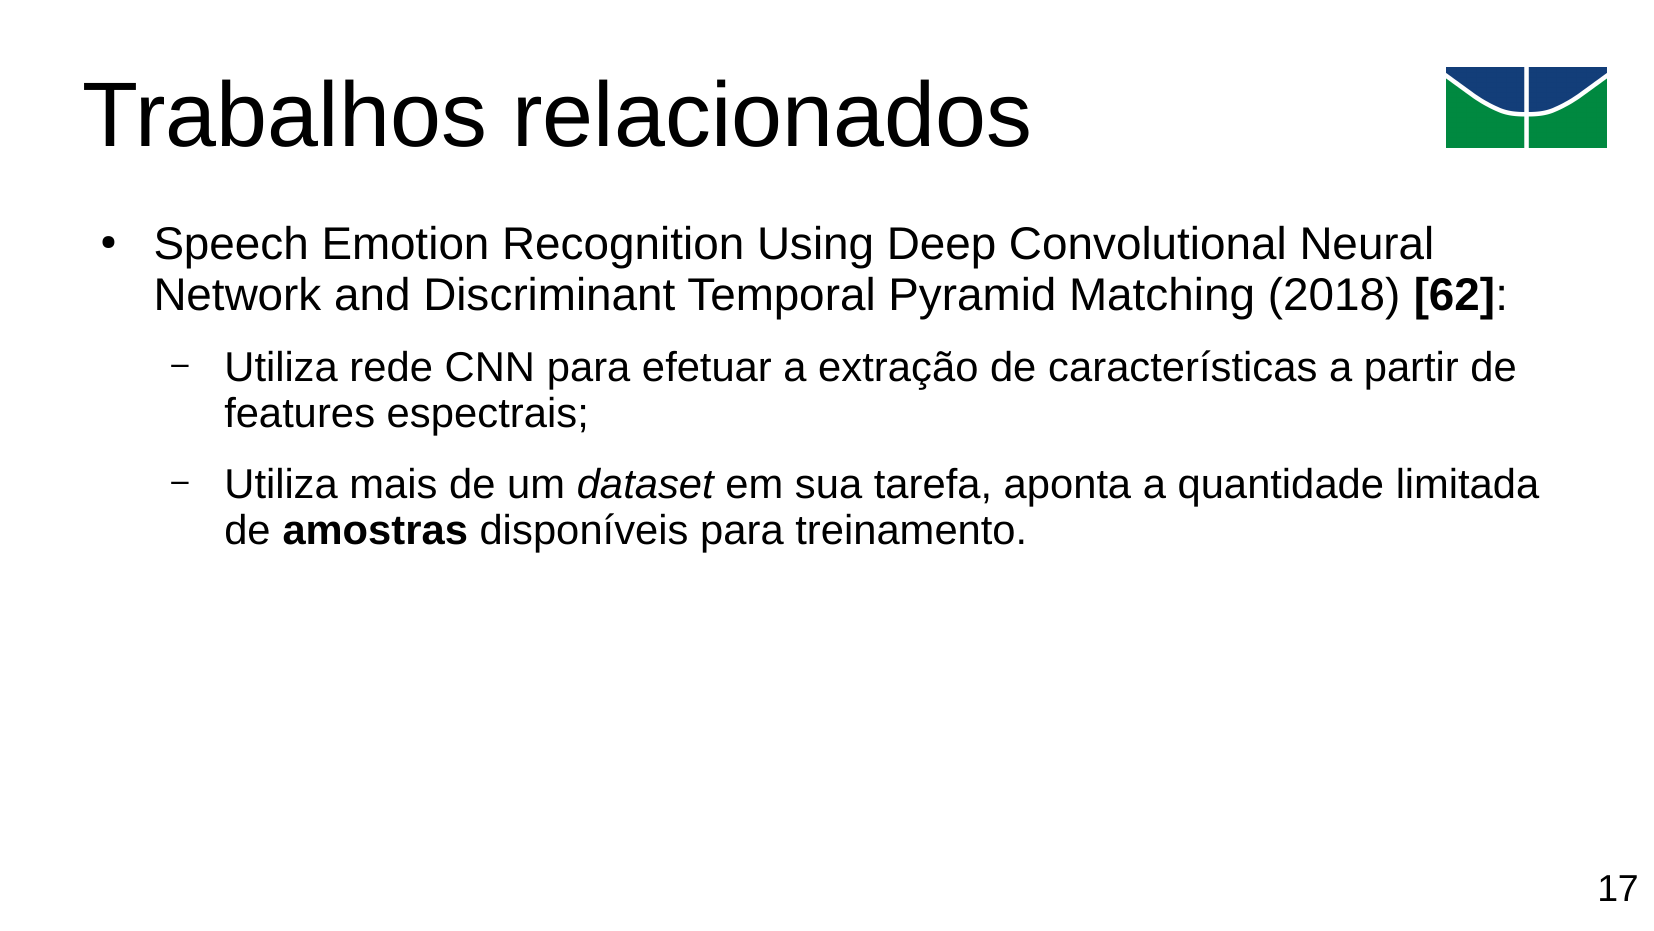

Trabalhos relacionados
# Speech Emotion Recognition Using Deep Convolutional Neural Network and Discriminant Temporal Pyramid Matching (2018) [62]:
Utiliza rede CNN para efetuar a extração de características a partir de features espectrais;
Utiliza mais de um dataset em sua tarefa, aponta a quantidade limitada de amostras disponíveis para treinamento.